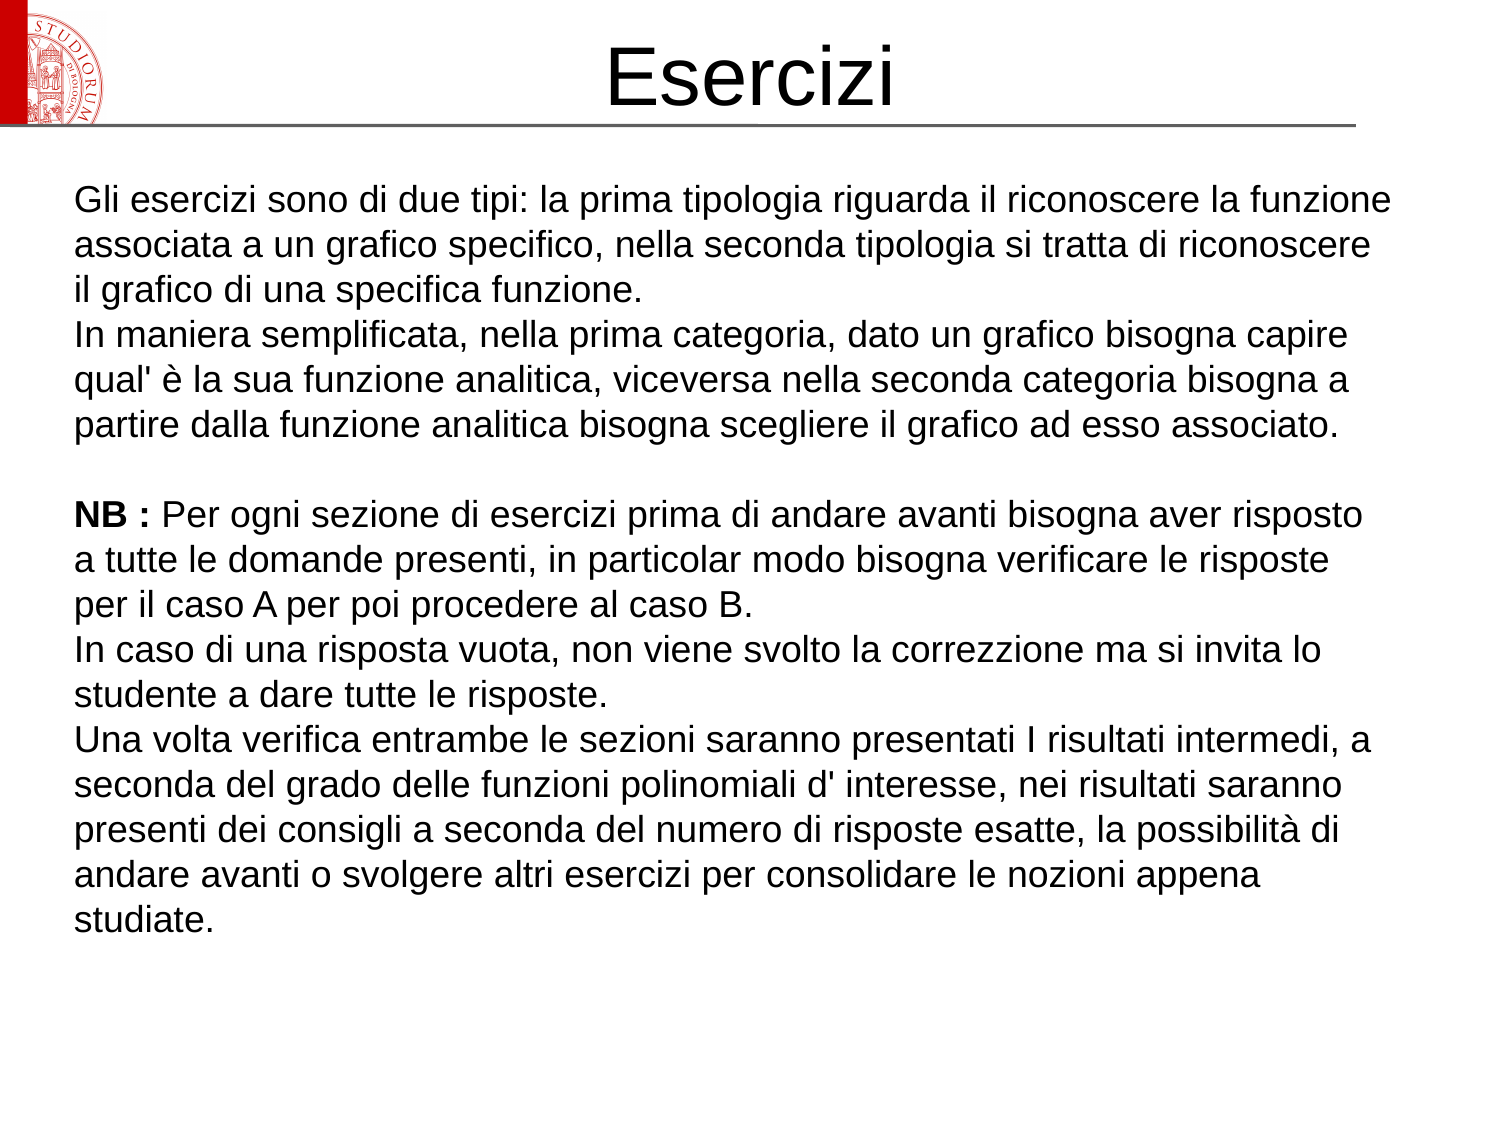

# Esercizi
Gli esercizi sono di due tipi: la prima tipologia riguarda il riconoscere la funzione associata a un grafico specifico, nella seconda tipologia si tratta di riconoscere il grafico di una specifica funzione.
In maniera semplificata, nella prima categoria, dato un grafico bisogna capire qual' è la sua funzione analitica, viceversa nella seconda categoria bisogna a partire dalla funzione analitica bisogna scegliere il grafico ad esso associato.
NB : Per ogni sezione di esercizi prima di andare avanti bisogna aver risposto a tutte le domande presenti, in particolar modo bisogna verificare le risposte per il caso A per poi procedere al caso B.
In caso di una risposta vuota, non viene svolto la correzzione ma si invita lo studente a dare tutte le risposte.
Una volta verifica entrambe le sezioni saranno presentati I risultati intermedi, a seconda del grado delle funzioni polinomiali d' interesse, nei risultati saranno presenti dei consigli a seconda del numero di risposte esatte, la possibilità di andare avanti o svolgere altri esercizi per consolidare le nozioni appena studiate.